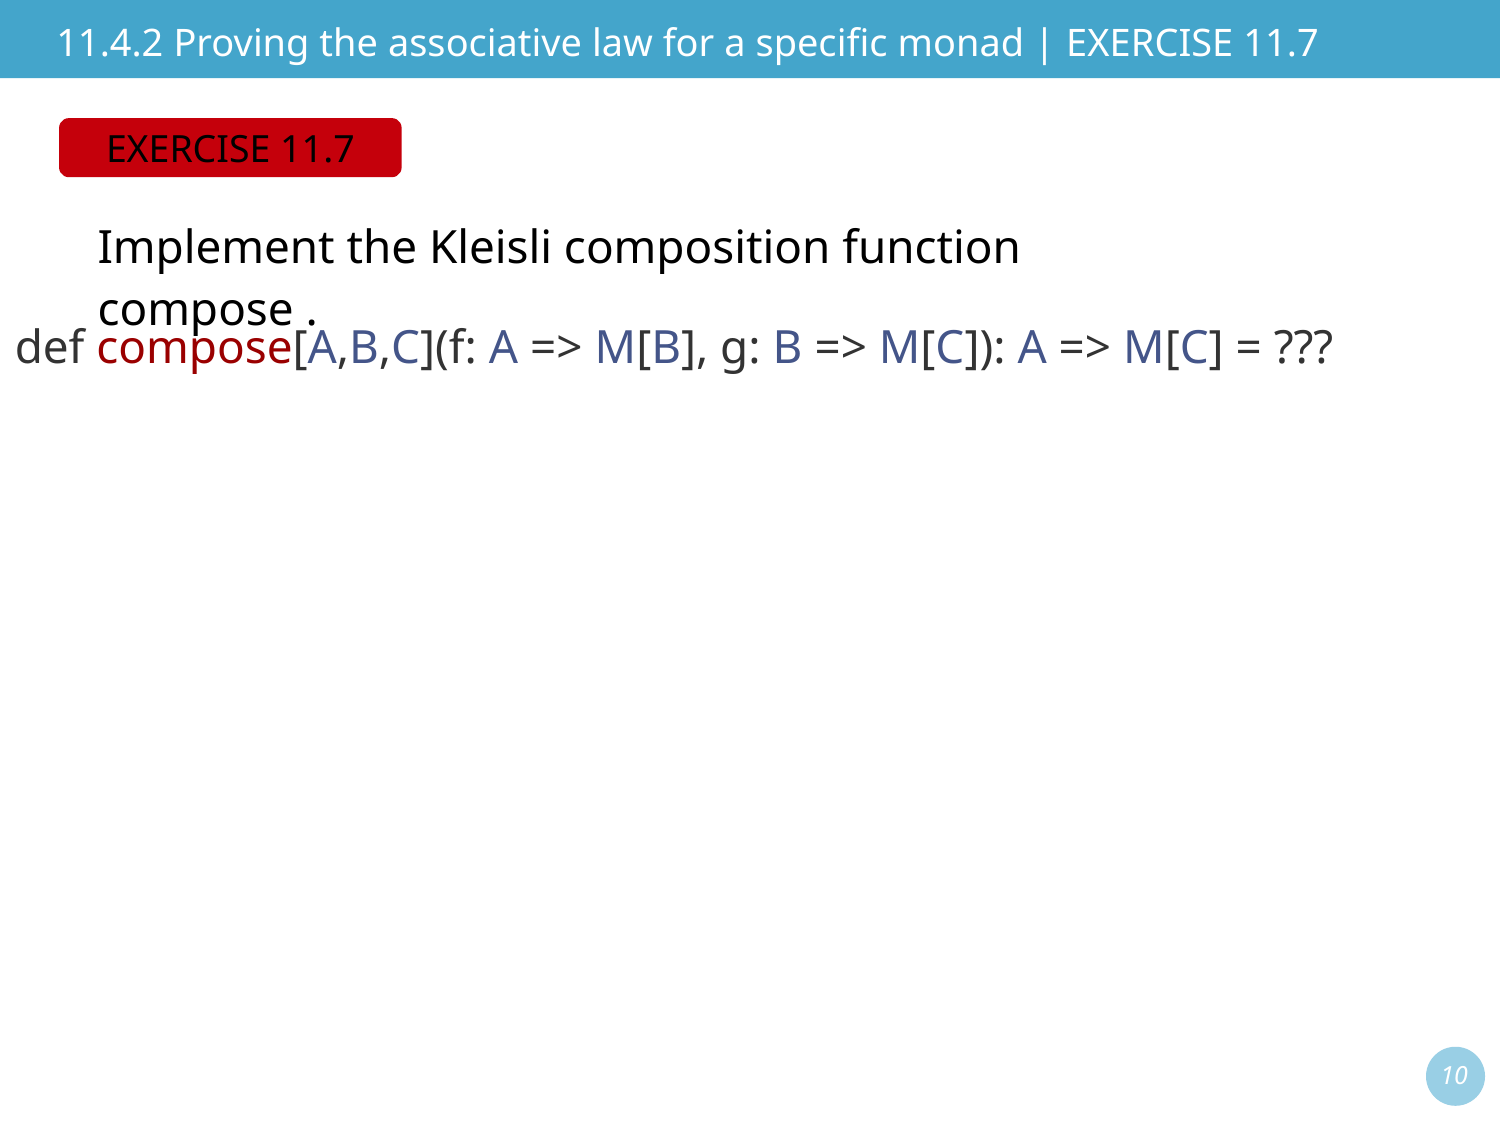

# 11.4.2 Proving the associative law for a specific monad | EXERCISE 11.7
EXERCISE 11.7
Implement the Kleisli composition function compose .
def compose[A,B,C](f: A => M[B], g: B => M[C]): A => M[C] = ???